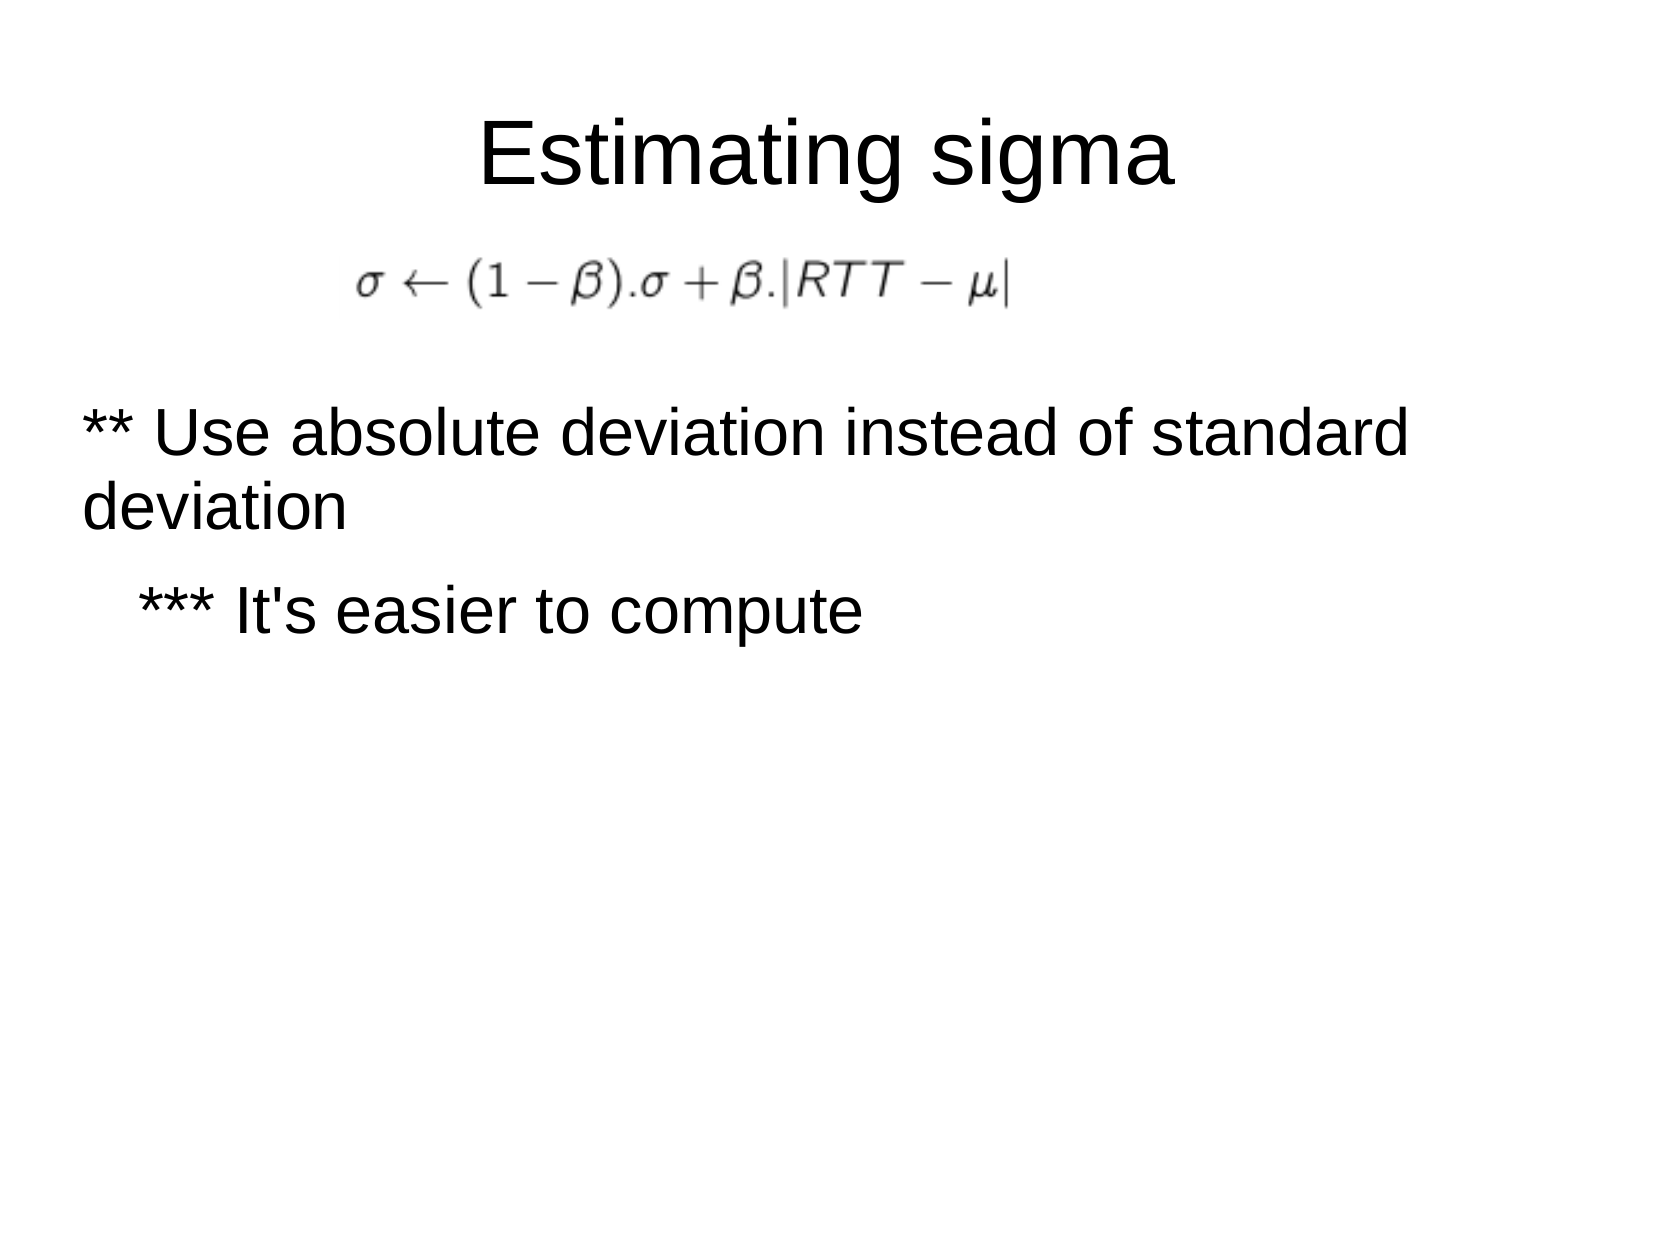

# Estimating sigma
** Use absolute deviation instead of standard deviation
 *** It's easier to compute